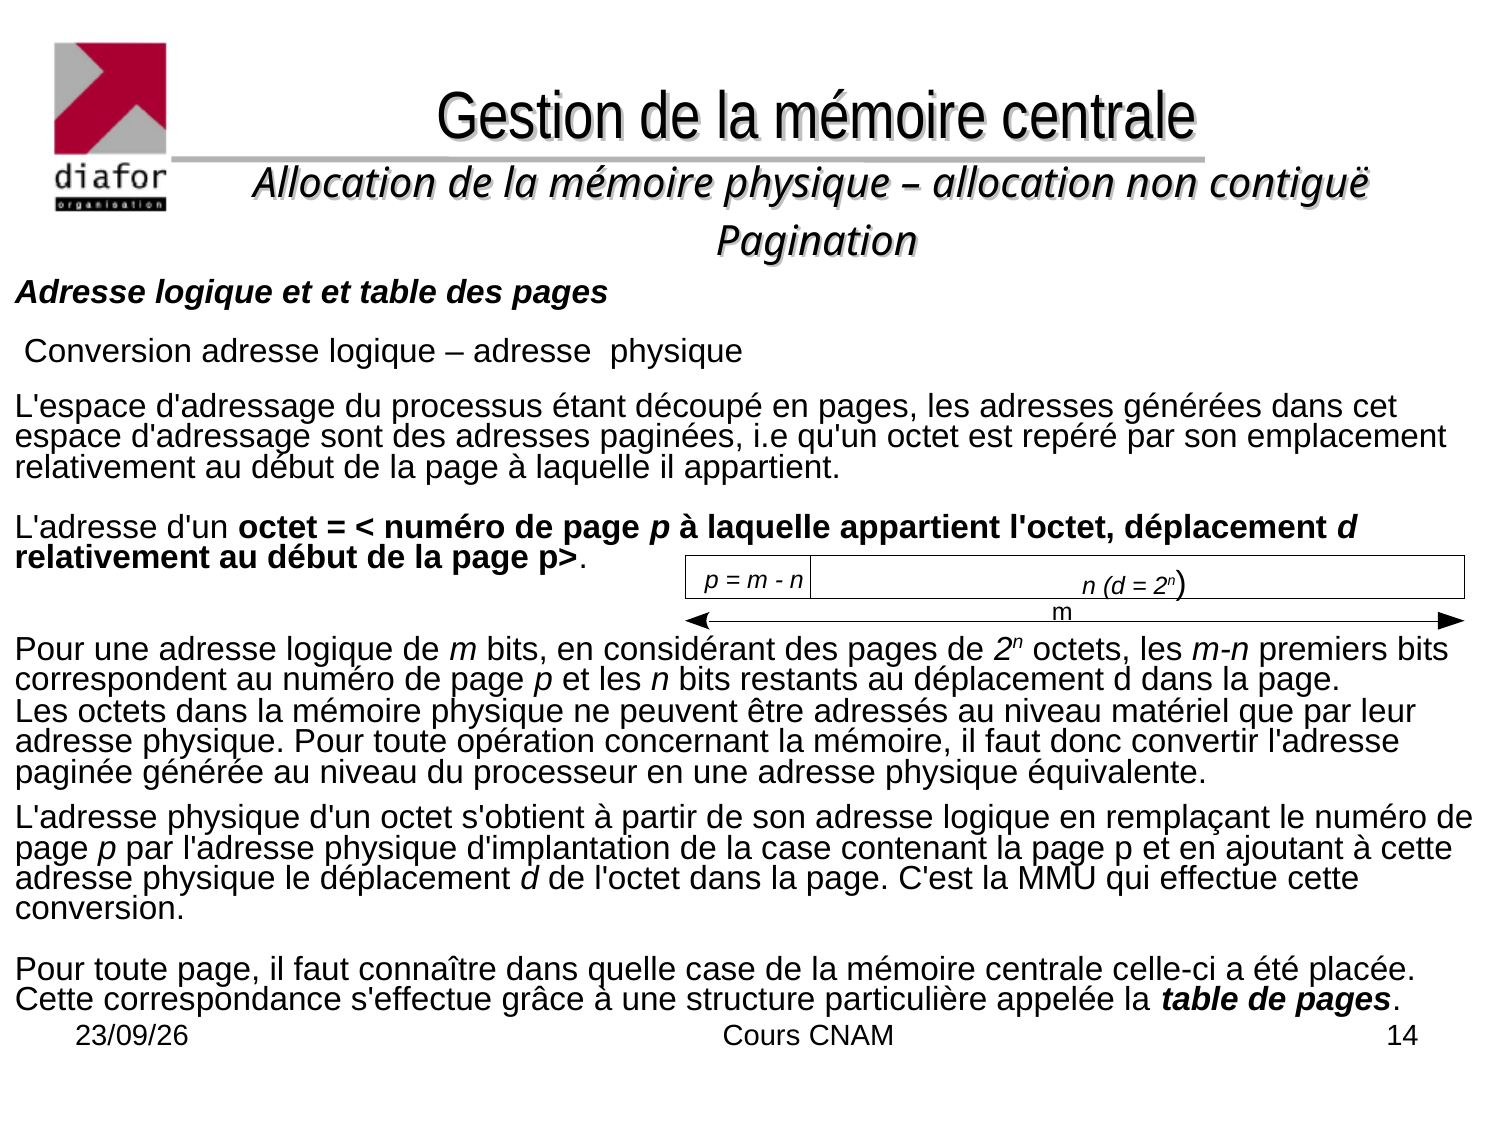

# Gestion de la mémoire centrale Allocation de la mémoire physique – allocation non contiguë Pagination
Adresse logique et et table des pages
 Conversion adresse logique – adresse physique
L'espace d'adressage du processus étant découpé en pages, les adresses générées dans cet
espace d'adressage sont des adresses paginées, i.e qu'un octet est repéré par son emplacement
relativement au début de la page à laquelle il appartient.
L'adresse d'un octet = < numéro de page p à laquelle appartient l'octet, déplacement d
relativement au début de la page p>.
Pour une adresse logique de m bits, en considérant des pages de 2n octets, les m-n premiers bits
correspondent au numéro de page p et les n bits restants au déplacement d dans la page.
p = m - n
n (d = 2n)
m
Les octets dans la mémoire physique ne peuvent être adressés au niveau matériel que par leur
adresse physique. Pour toute opération concernant la mémoire, il faut donc convertir l'adresse
paginée générée au niveau du processeur en une adresse physique équivalente.
L'adresse physique d'un octet s'obtient à partir de son adresse logique en remplaçant le numéro de
page p par l'adresse physique d'implantation de la case contenant la page p et en ajoutant à cette
adresse physique le déplacement d de l'octet dans la page. C'est la MMU qui effectue cette
conversion.
Pour toute page, il faut connaître dans quelle case de la mémoire centrale celle-ci a été placée.
Cette correspondance s'effectue grâce à une structure particulière appelée la table de pages.
Cours CNAM
14